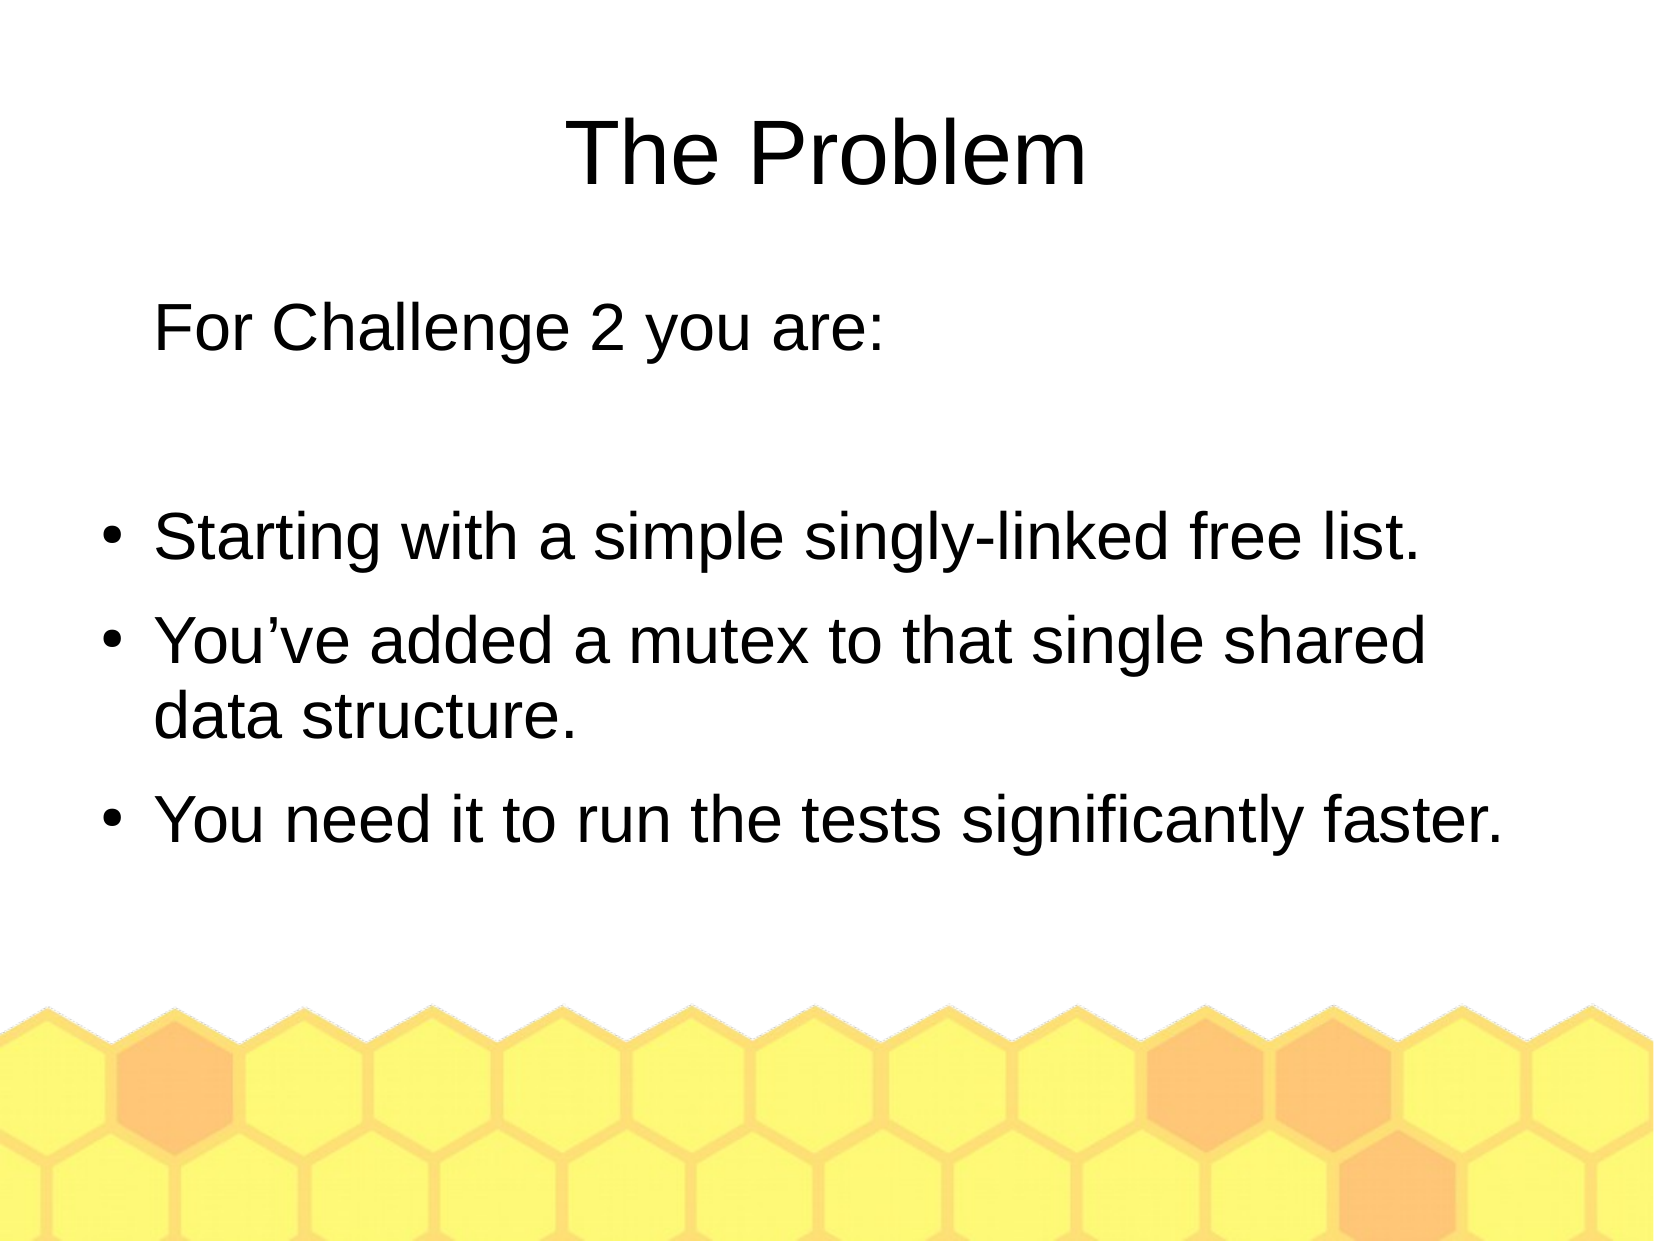

# The Problem
For Challenge 2 you are:
Starting with a simple singly-linked free list.
You’ve added a mutex to that single shared data structure.
You need it to run the tests significantly faster.